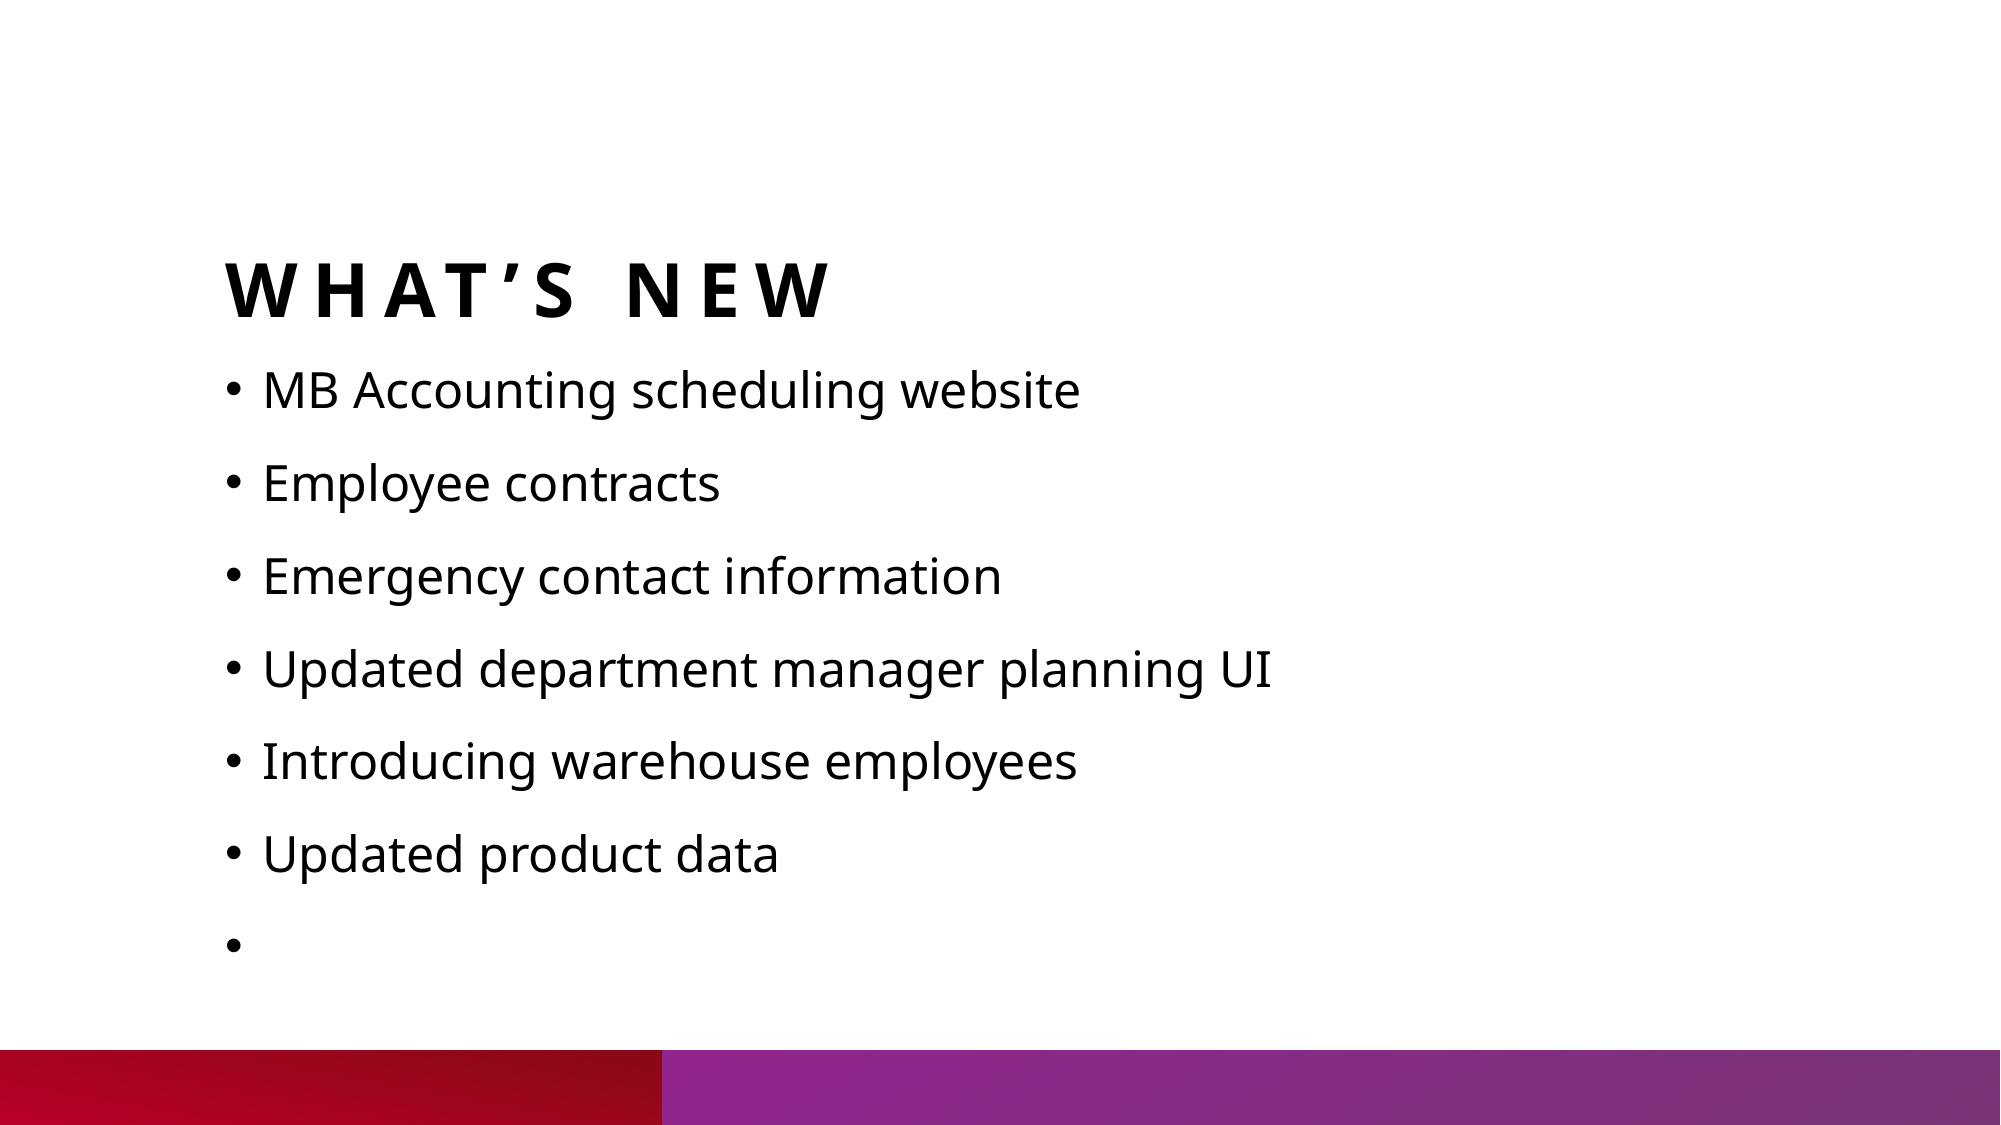

# WHAT’S NEW
MB Accounting scheduling website
Employee contracts
Emergency contact information
Updated department manager planning UI
Introducing warehouse employees
Updated product data